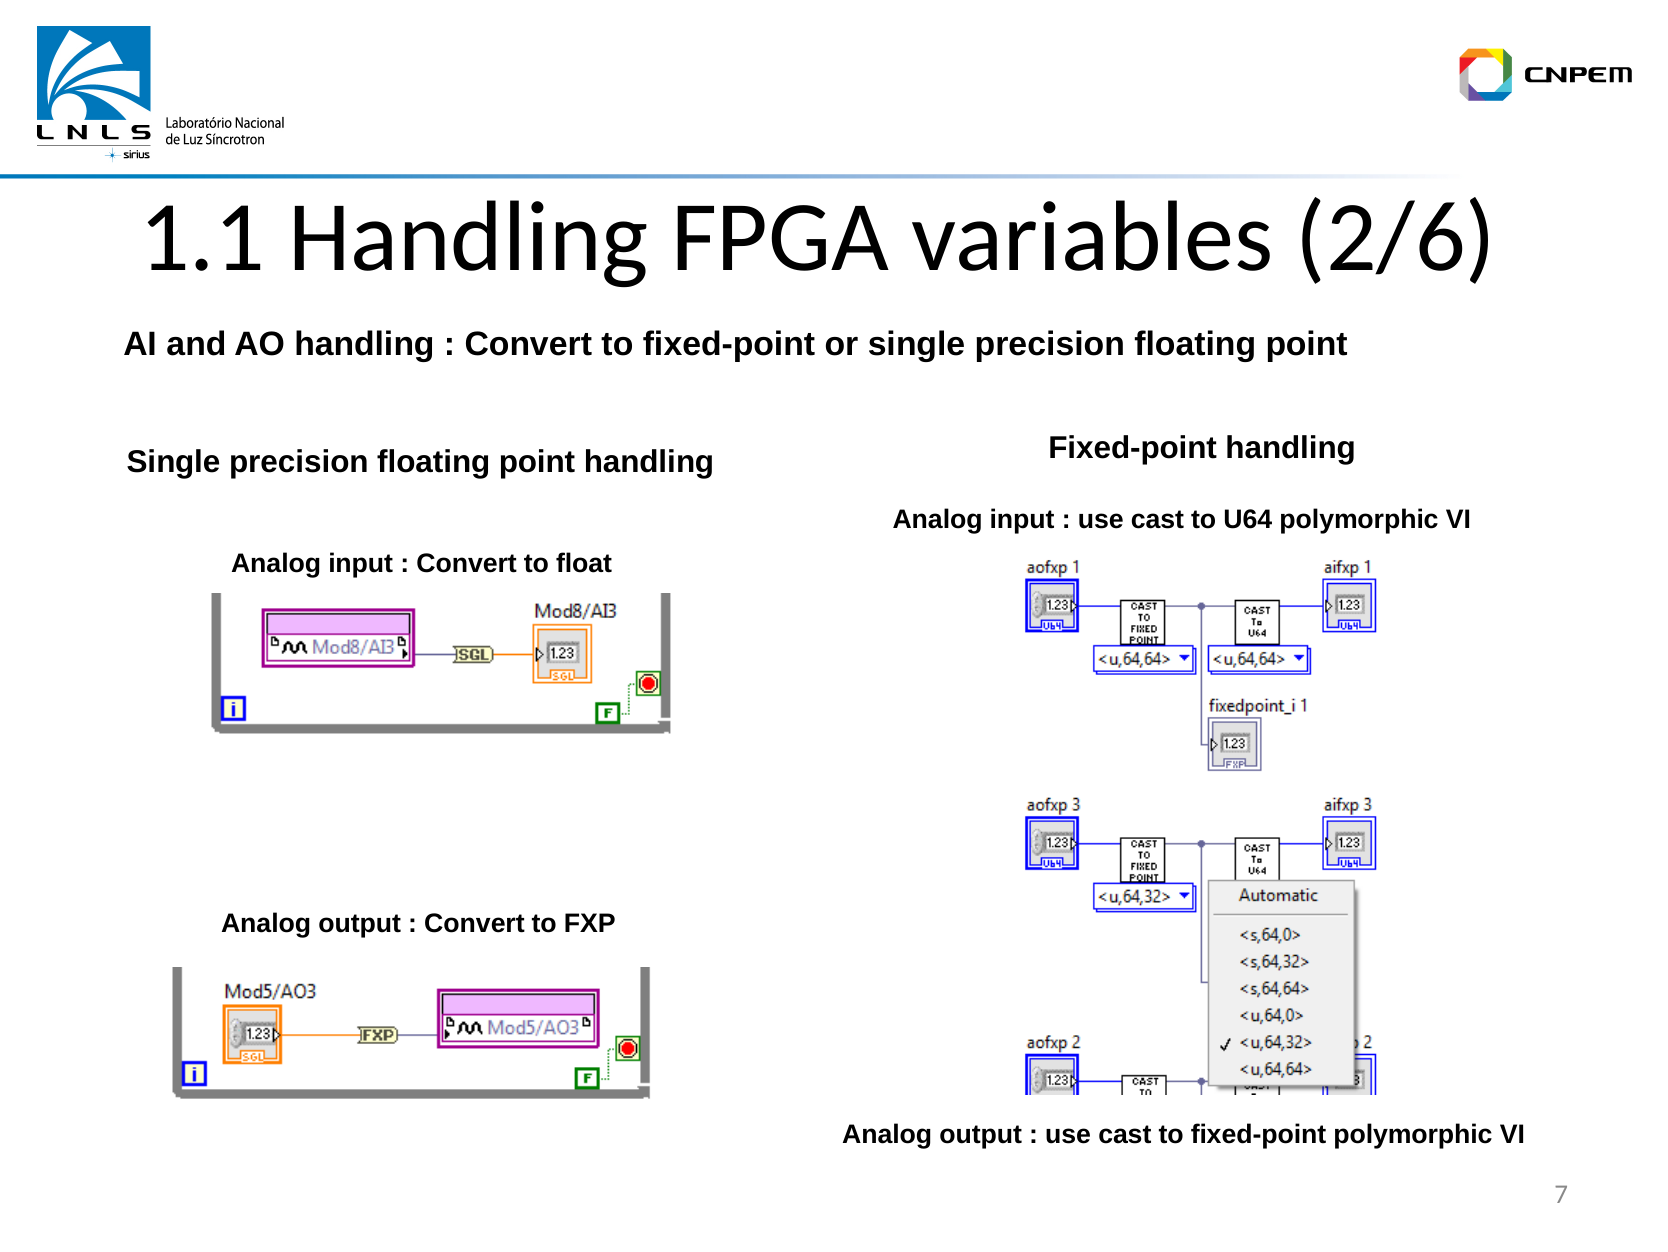

1.1 Handling FPGA variables (2/6)
AI and AO handling : Convert to fixed-point or single precision floating point
Fixed-point handling
Single precision floating point handling
Analog input : use cast to U64 polymorphic VI
Analog input : Convert to float
Analog output : Convert to FXP
Analog output : use cast to fixed-point polymorphic VI
7